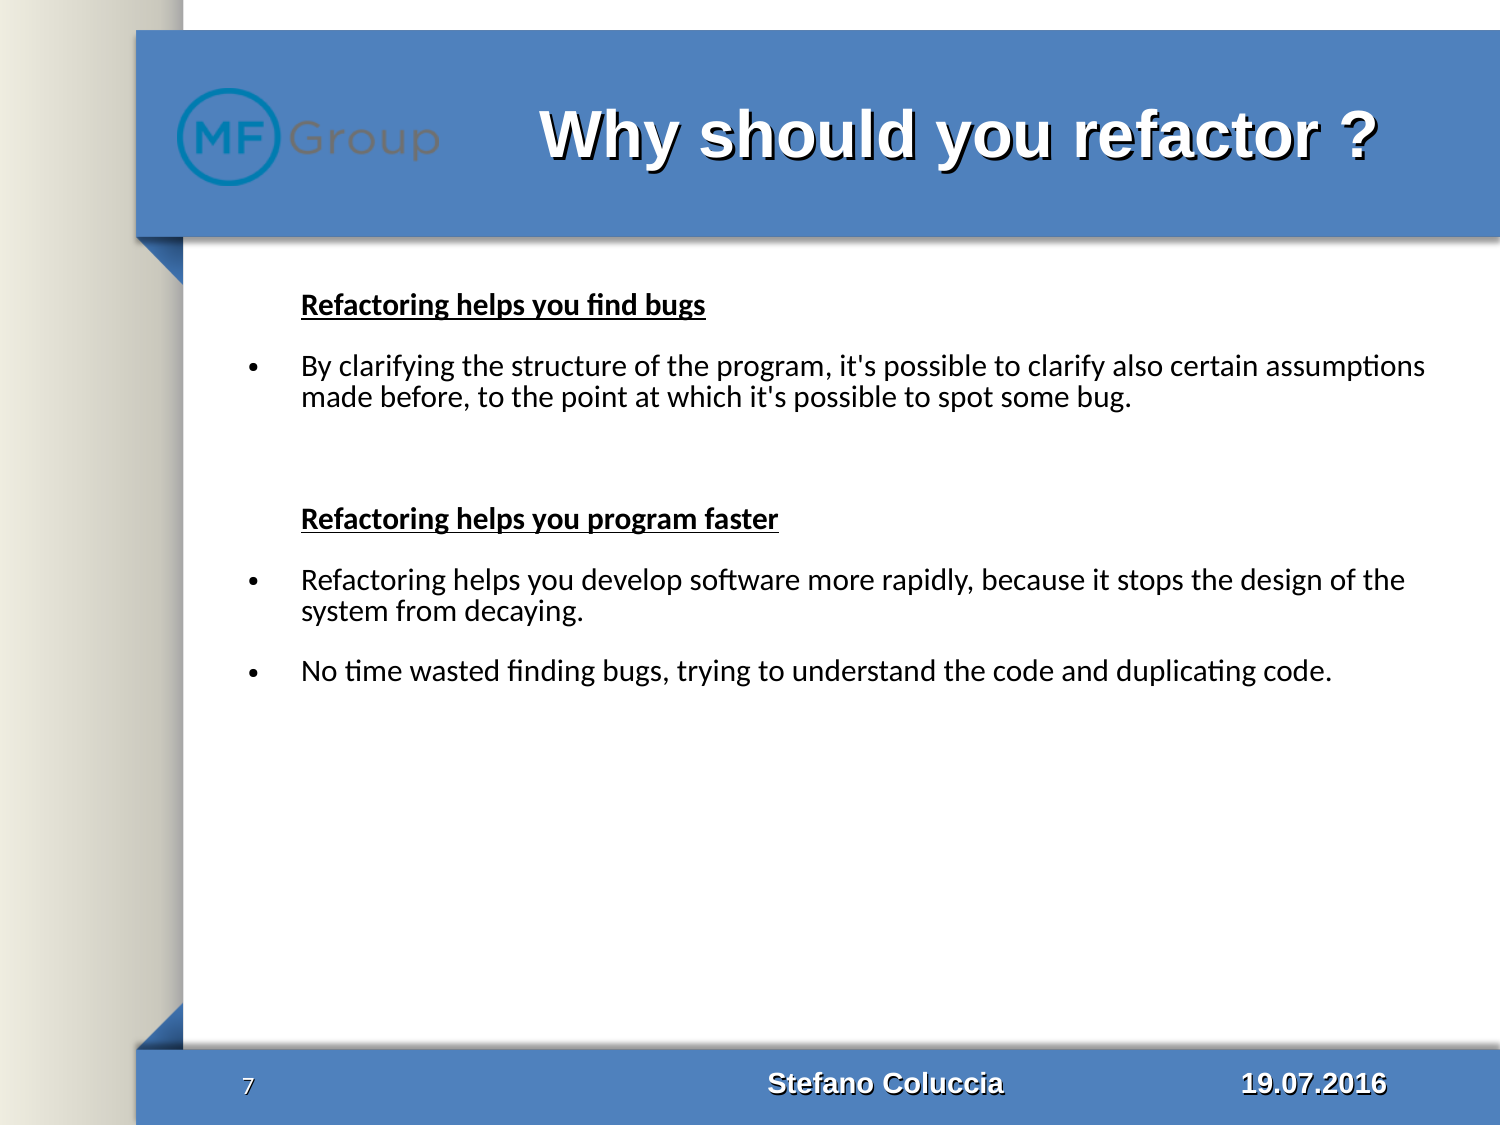

# Why should you refactor ?
Refactoring helps you find bugs
By clarifying the structure of the program, it's possible to clarify also certain assumptions made before, to the point at which it's possible to spot some bug.
Refactoring helps you program faster
Refactoring helps you develop software more rapidly, because it stops the design of the system from decaying.
No time wasted finding bugs, trying to understand the code and duplicating code.
7
Stefano Coluccia
19.07.2016